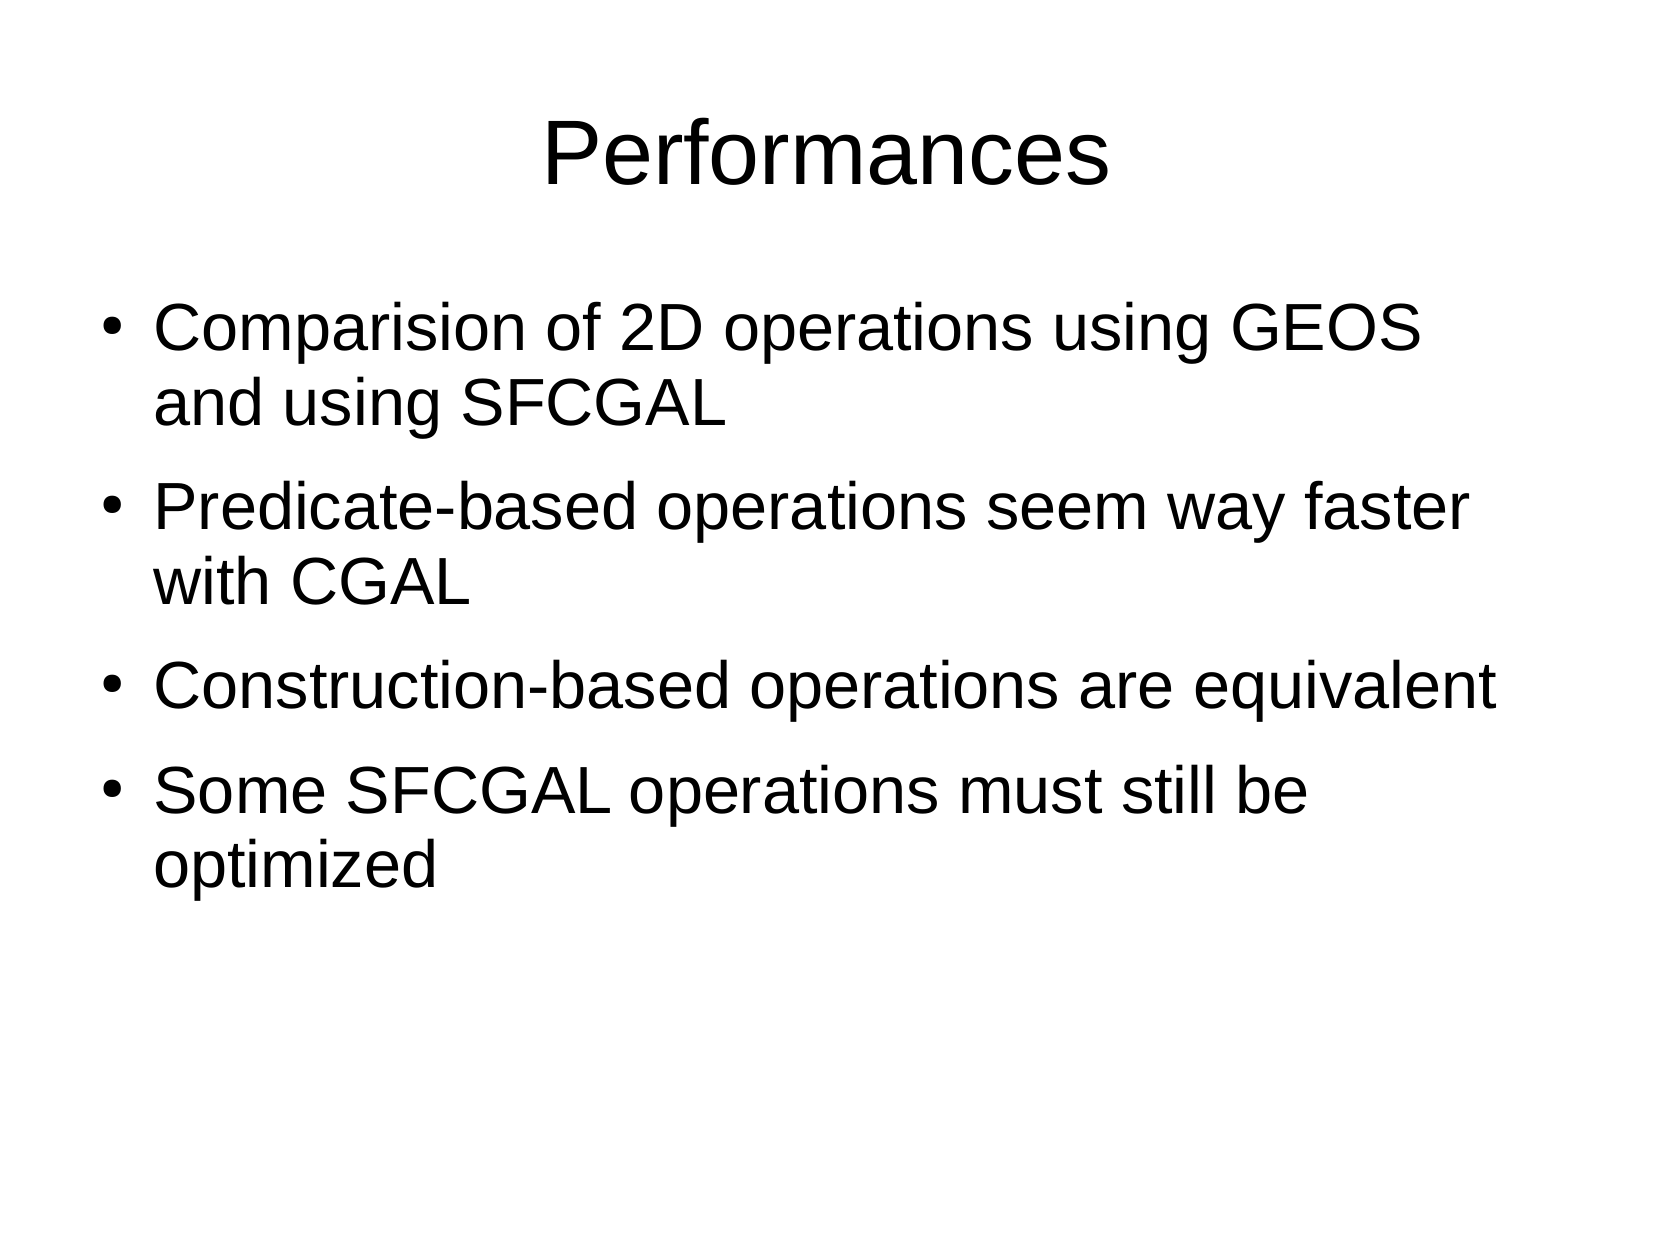

# Performances
Comparision of 2D operations using GEOS and using SFCGAL
Predicate-based operations seem way faster with CGAL
Construction-based operations are equivalent
Some SFCGAL operations must still be optimized